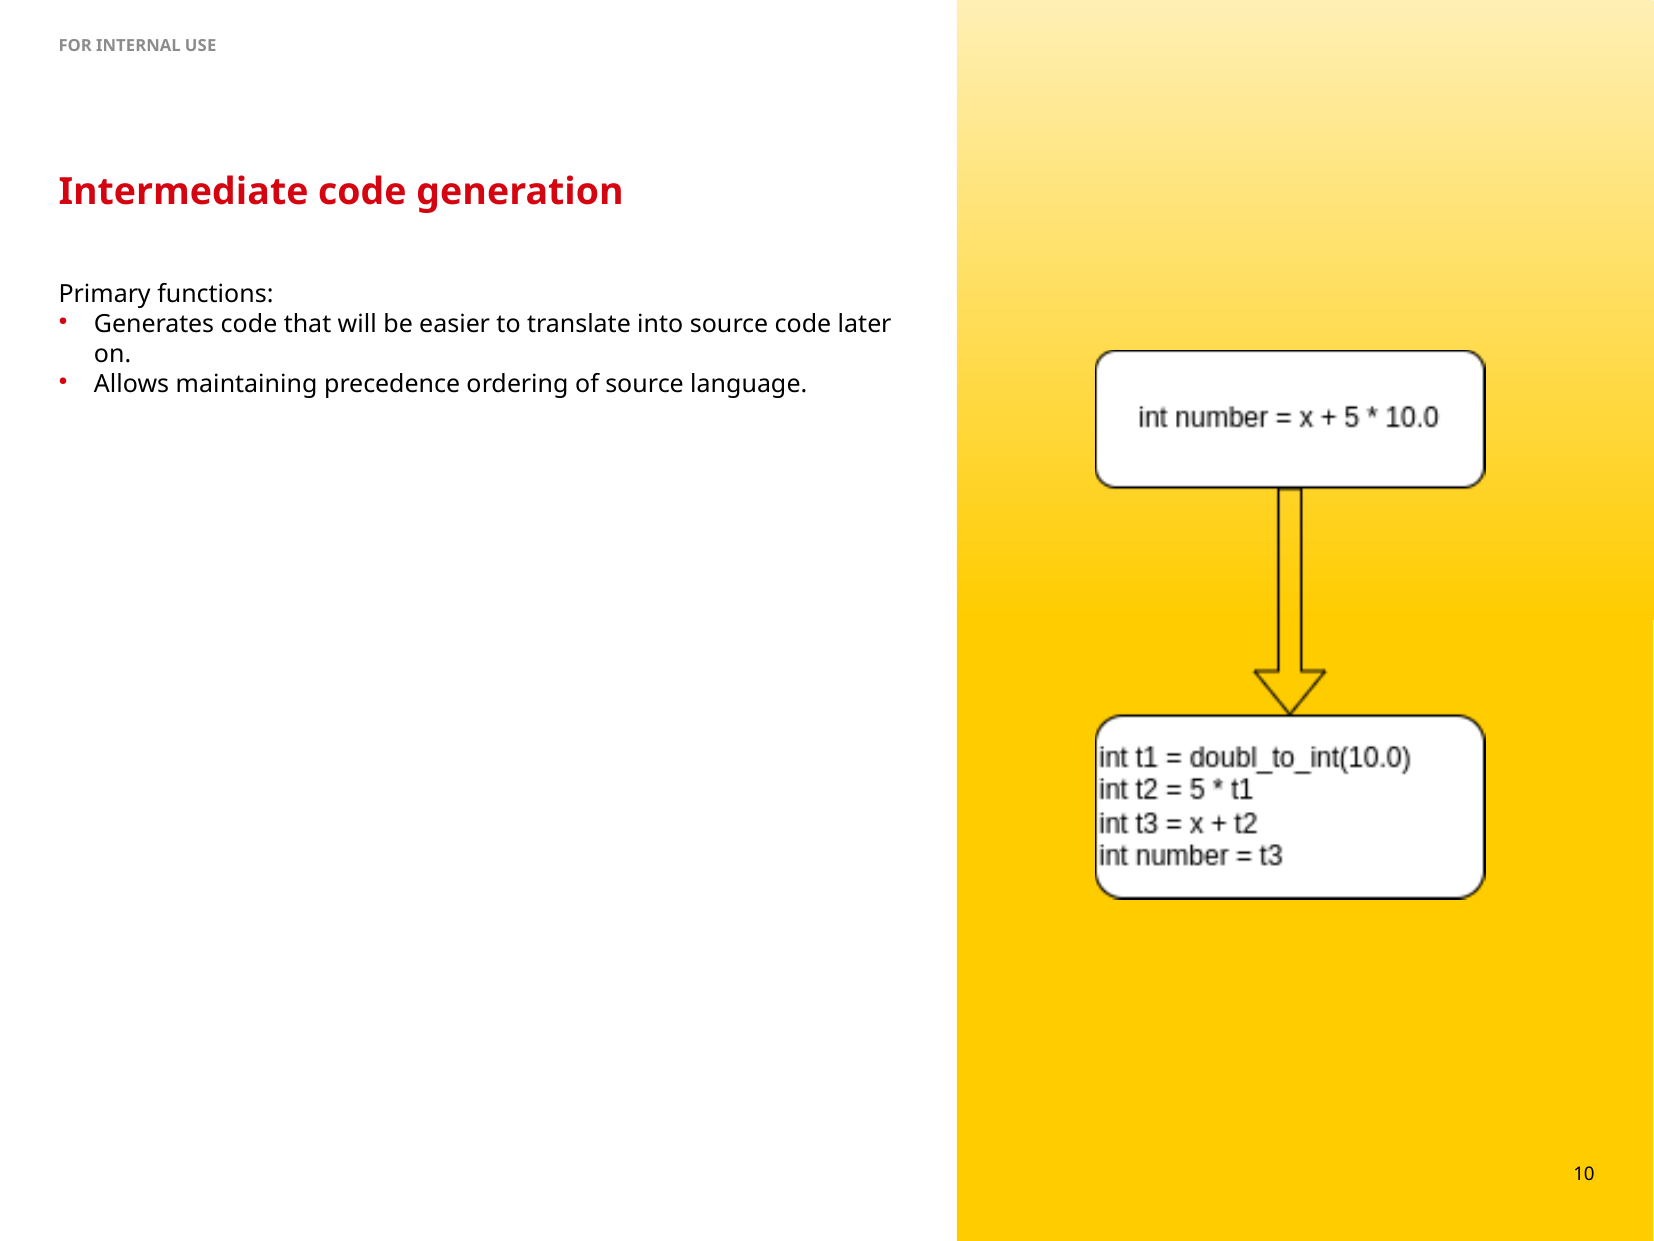

# Intermediate code generation
Primary functions:
Generates code that will be easier to translate into source code later on.
Allows maintaining precedence ordering of source language.